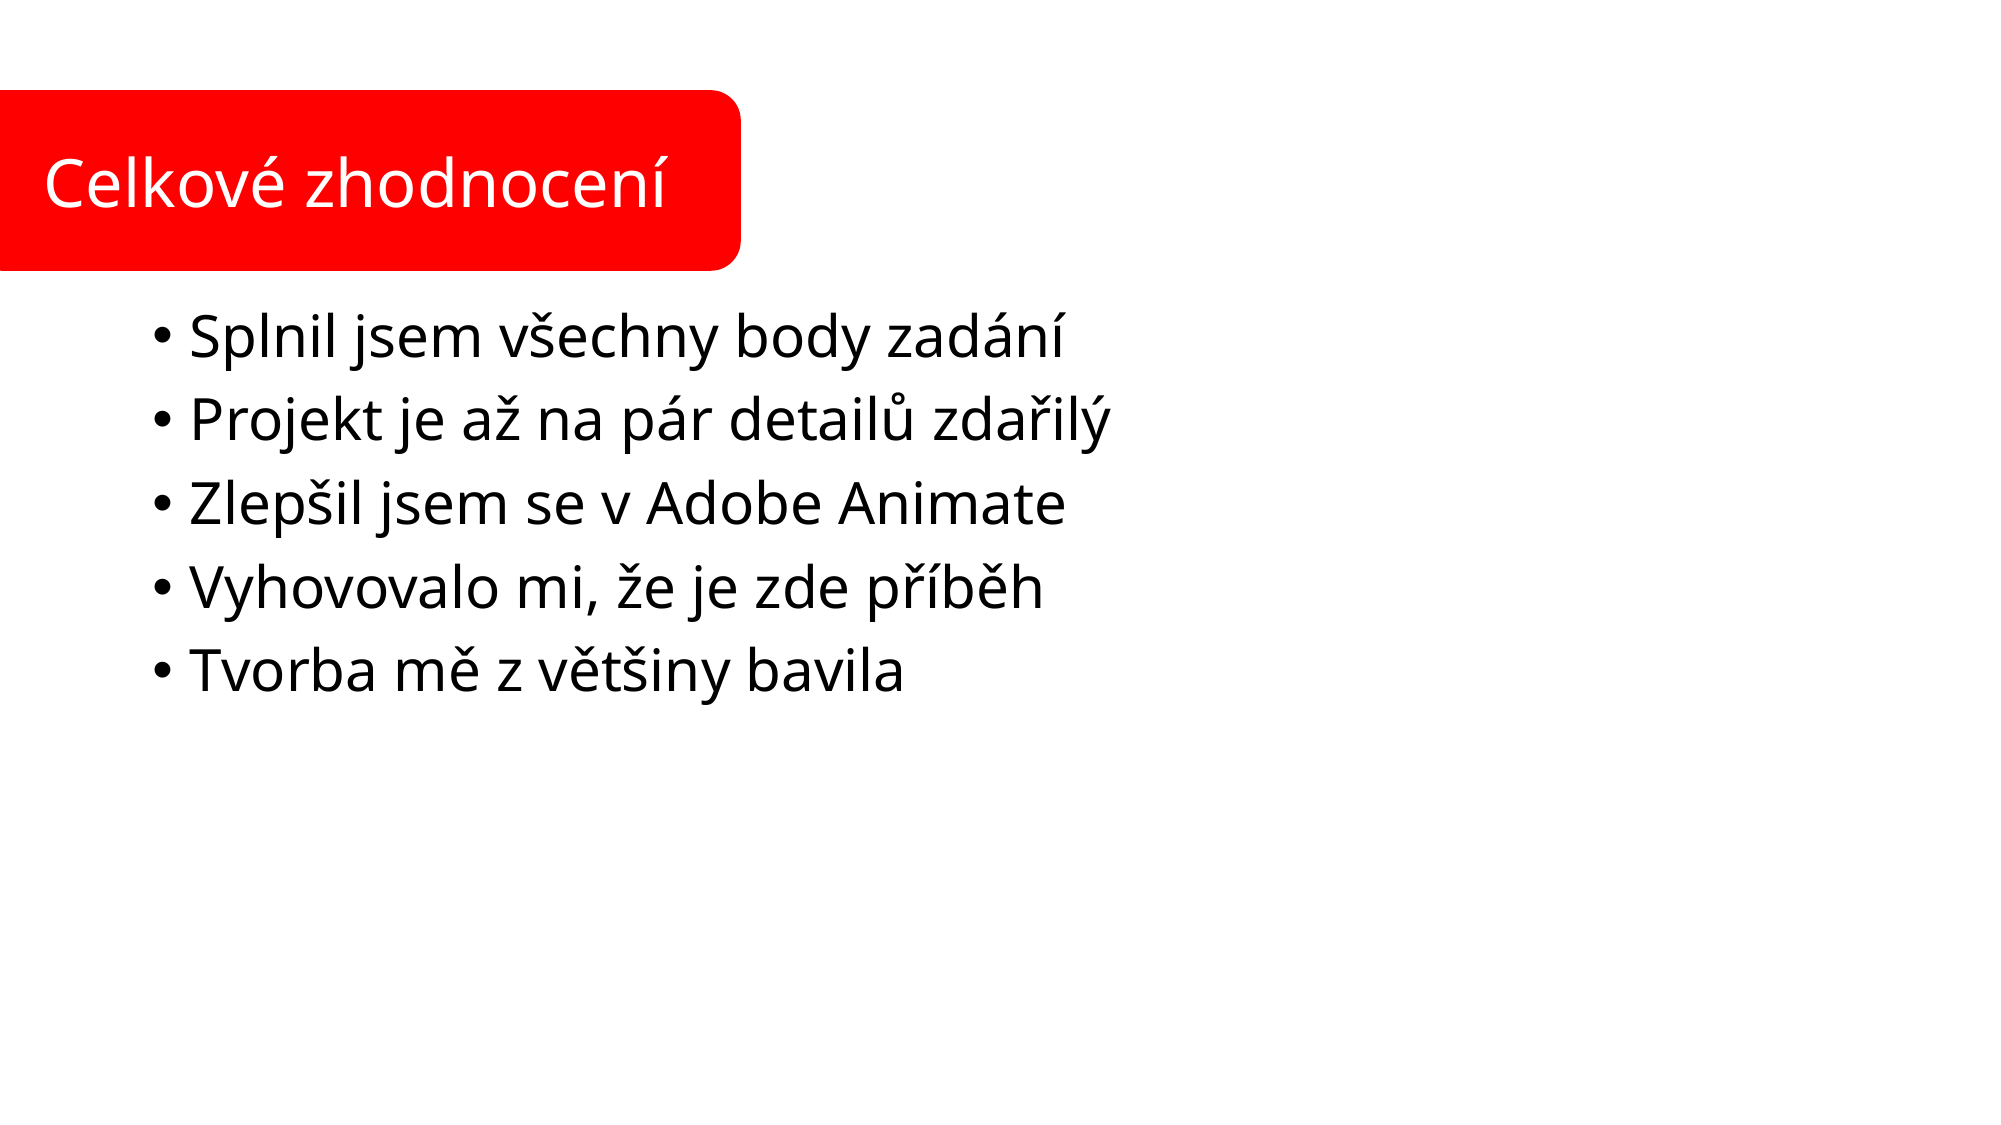

Celkové zhodnocení
# Splnil jsem všechny body zadání
Projekt je až na pár detailů zdařilý
Zlepšil jsem se v Adobe Animate
Vyhovovalo mi, že je zde příběh
Tvorba mě z většiny bavila